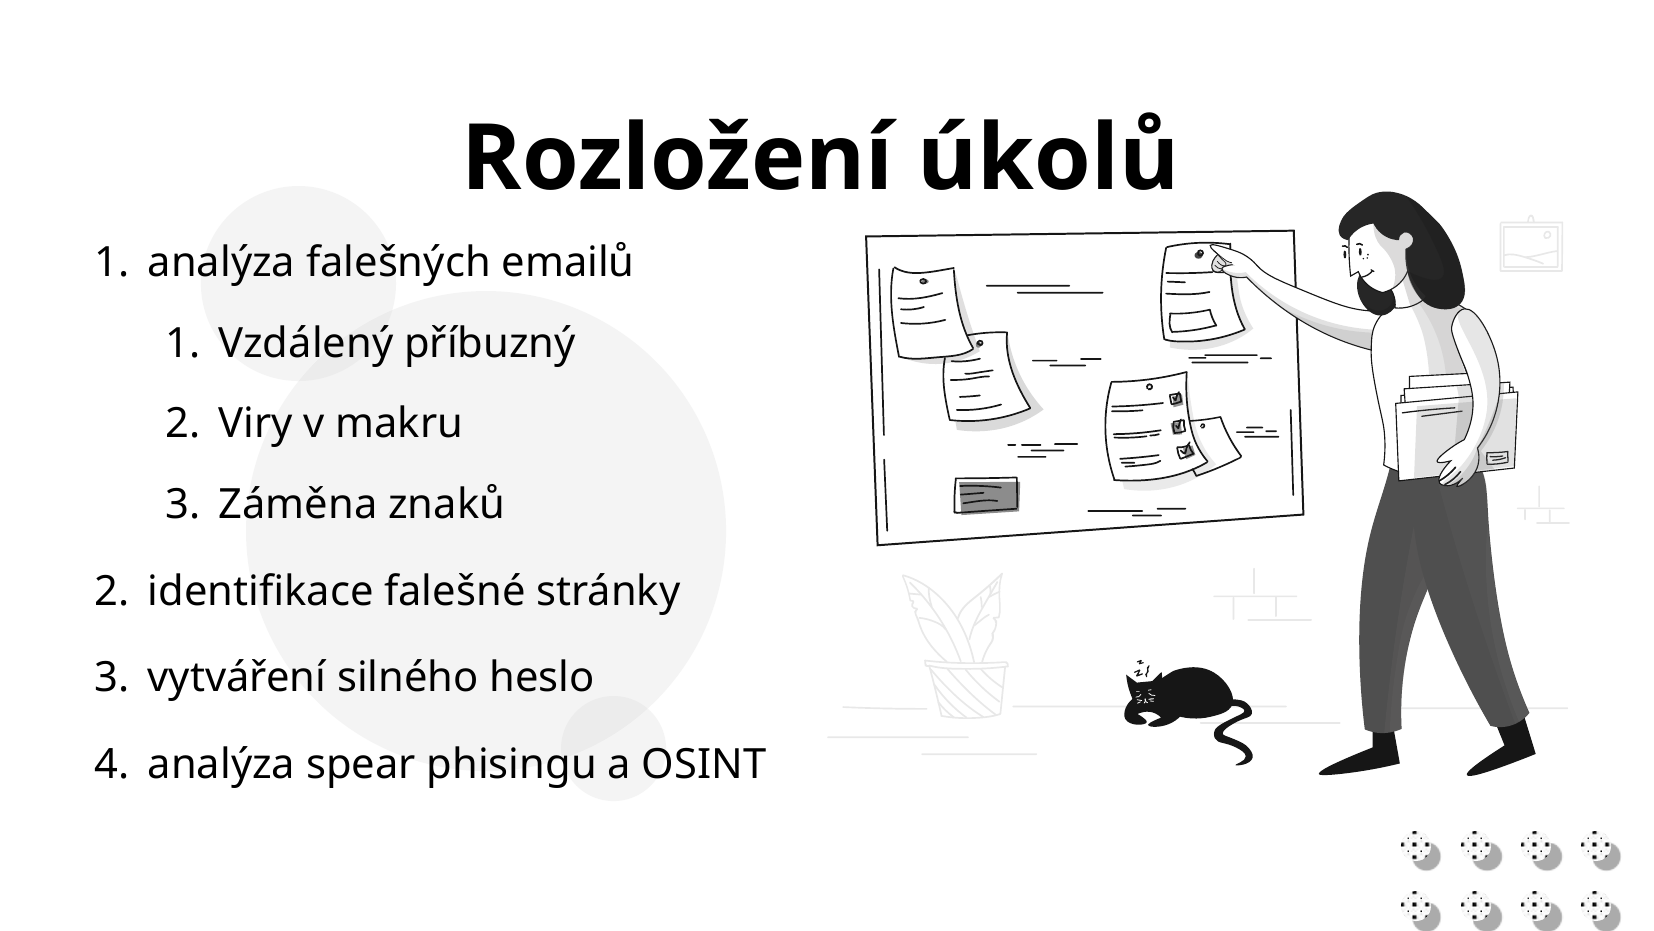

# Rozložení úkolů
analýza falešných emailů
Vzdálený příbuzný
Viry v makru
Záměna znaků
identifikace falešné stránky
vytváření silného heslo
analýza spear phisingu a OSINT